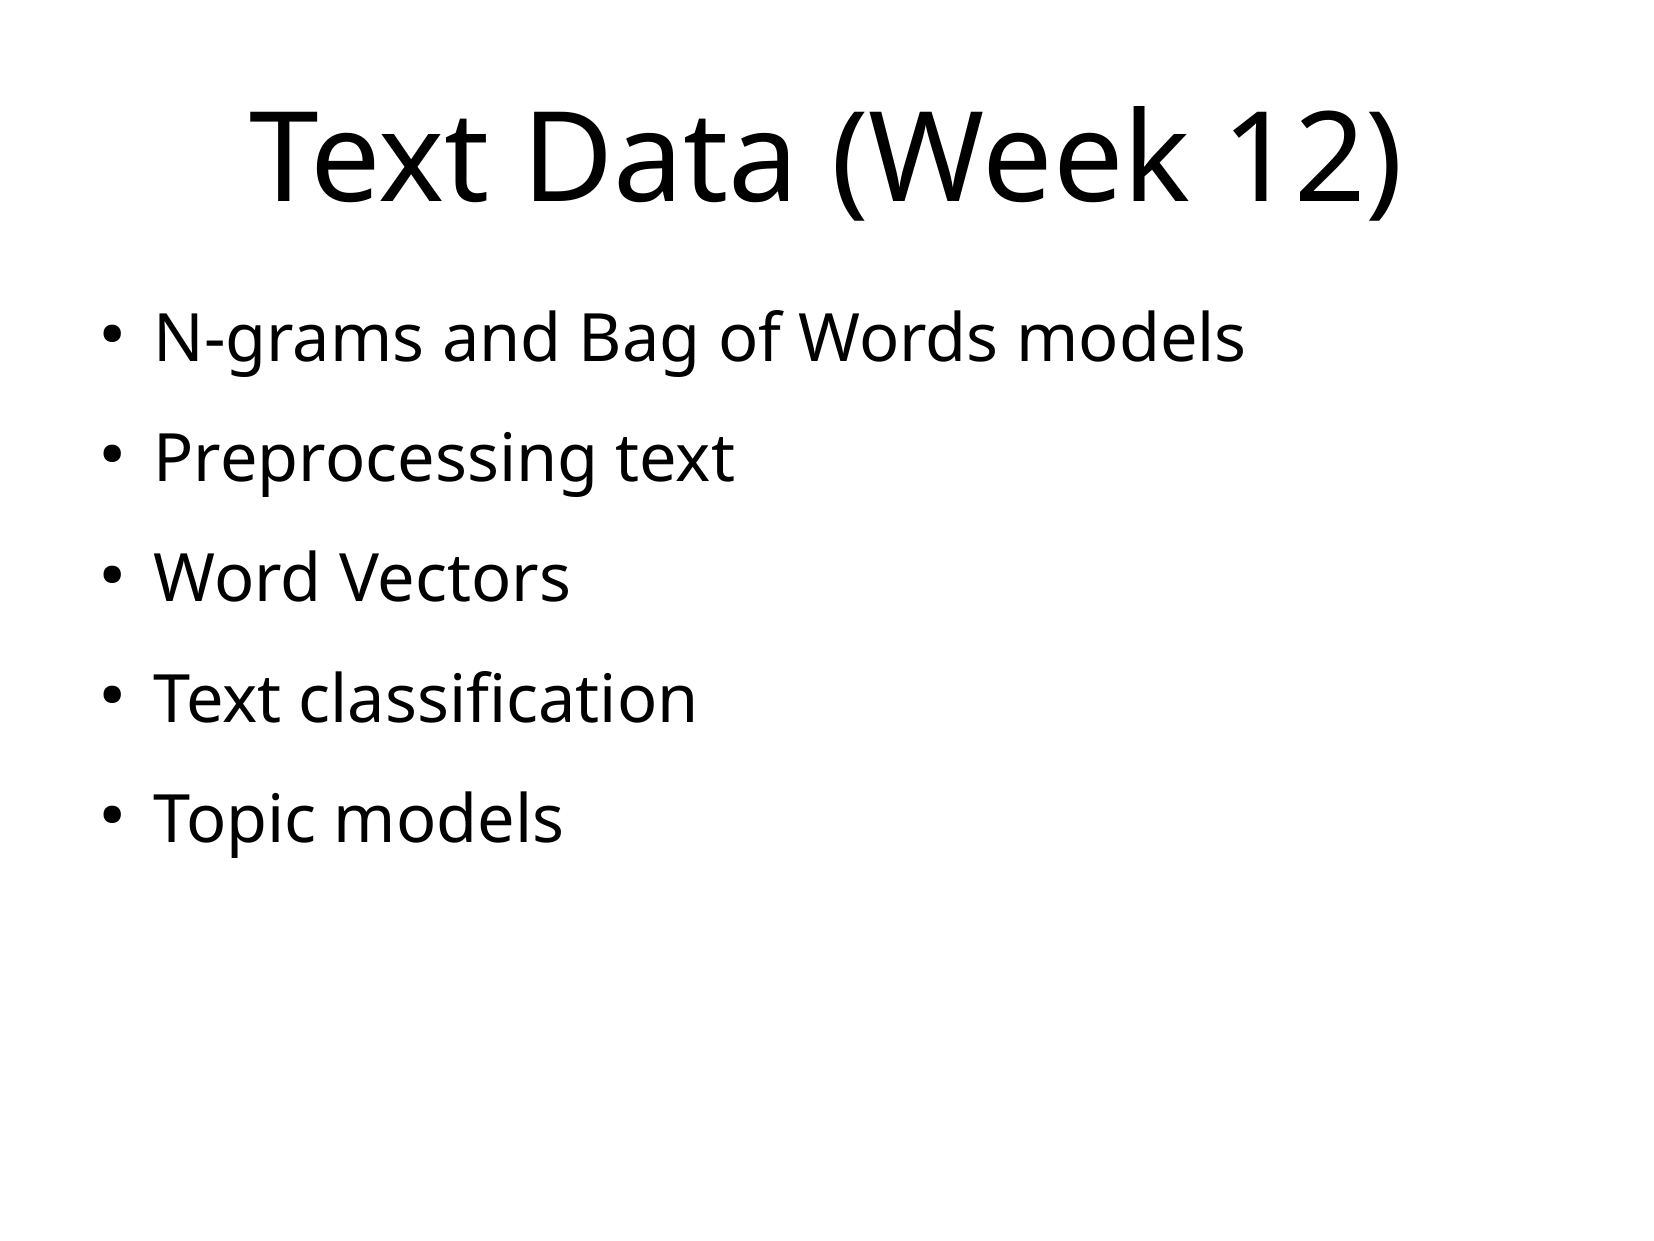

# Text Data (Week 12)
N-grams and Bag of Words models
Preprocessing text
Word Vectors
Text classification
Topic models